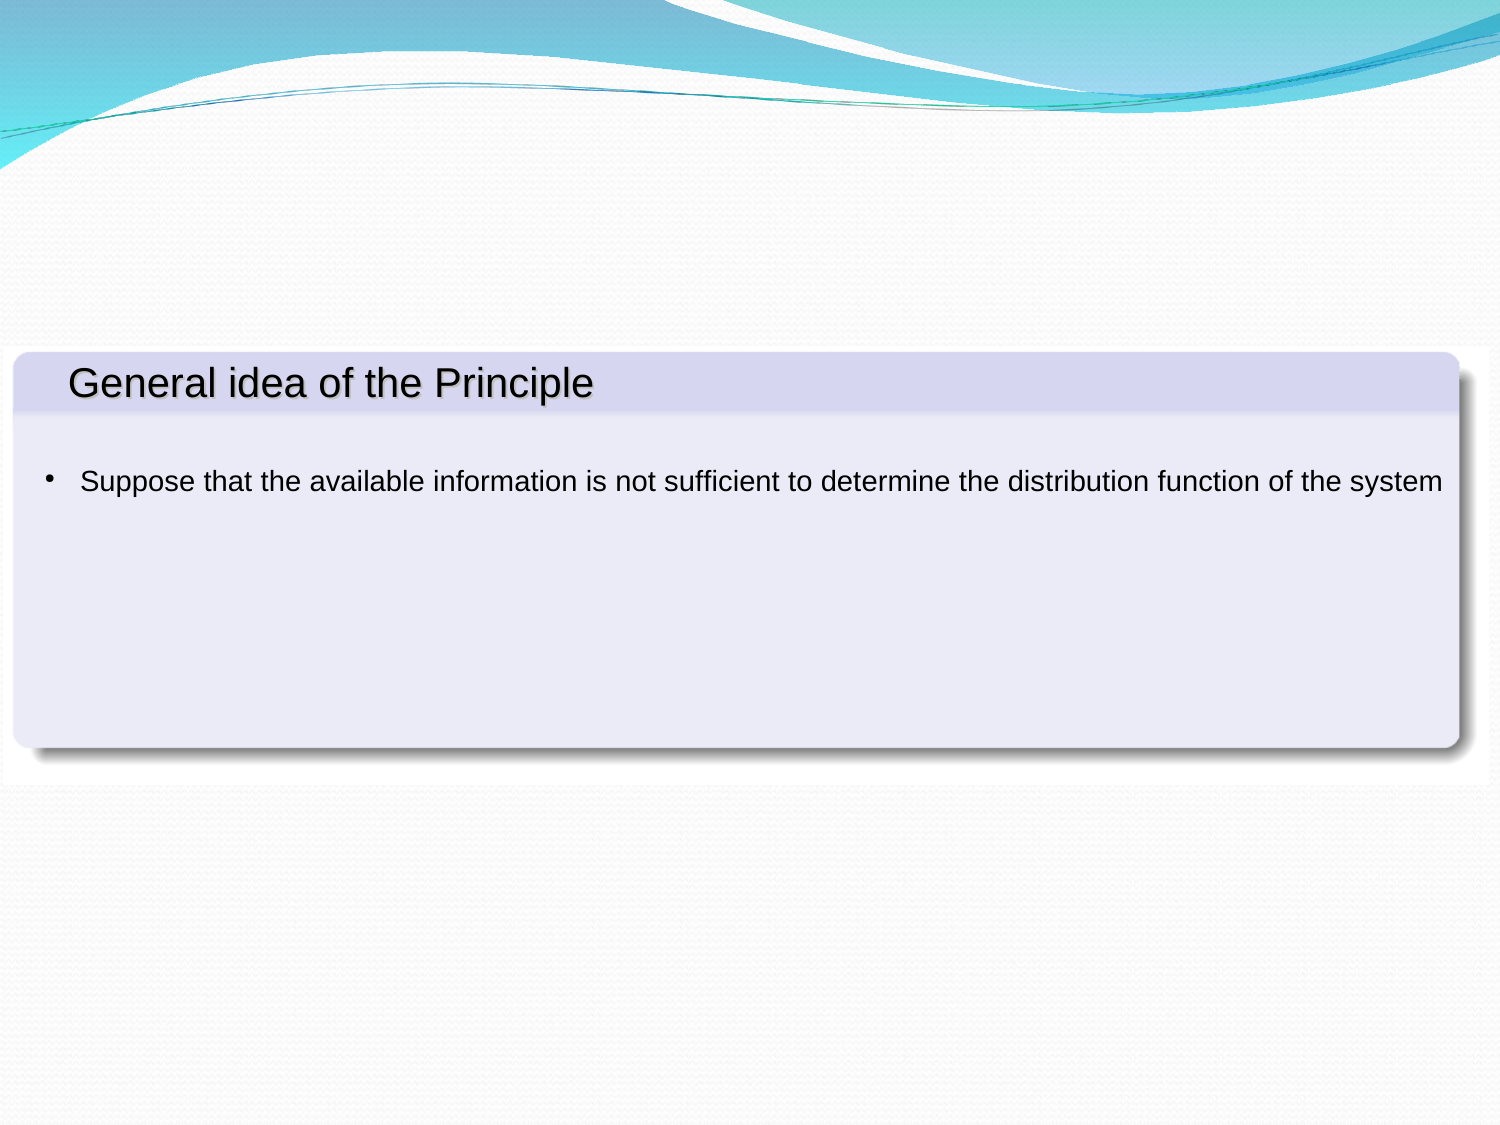

General idea of the Principle
Suppose that the available information is not sufficient to determine the distribution function of the system